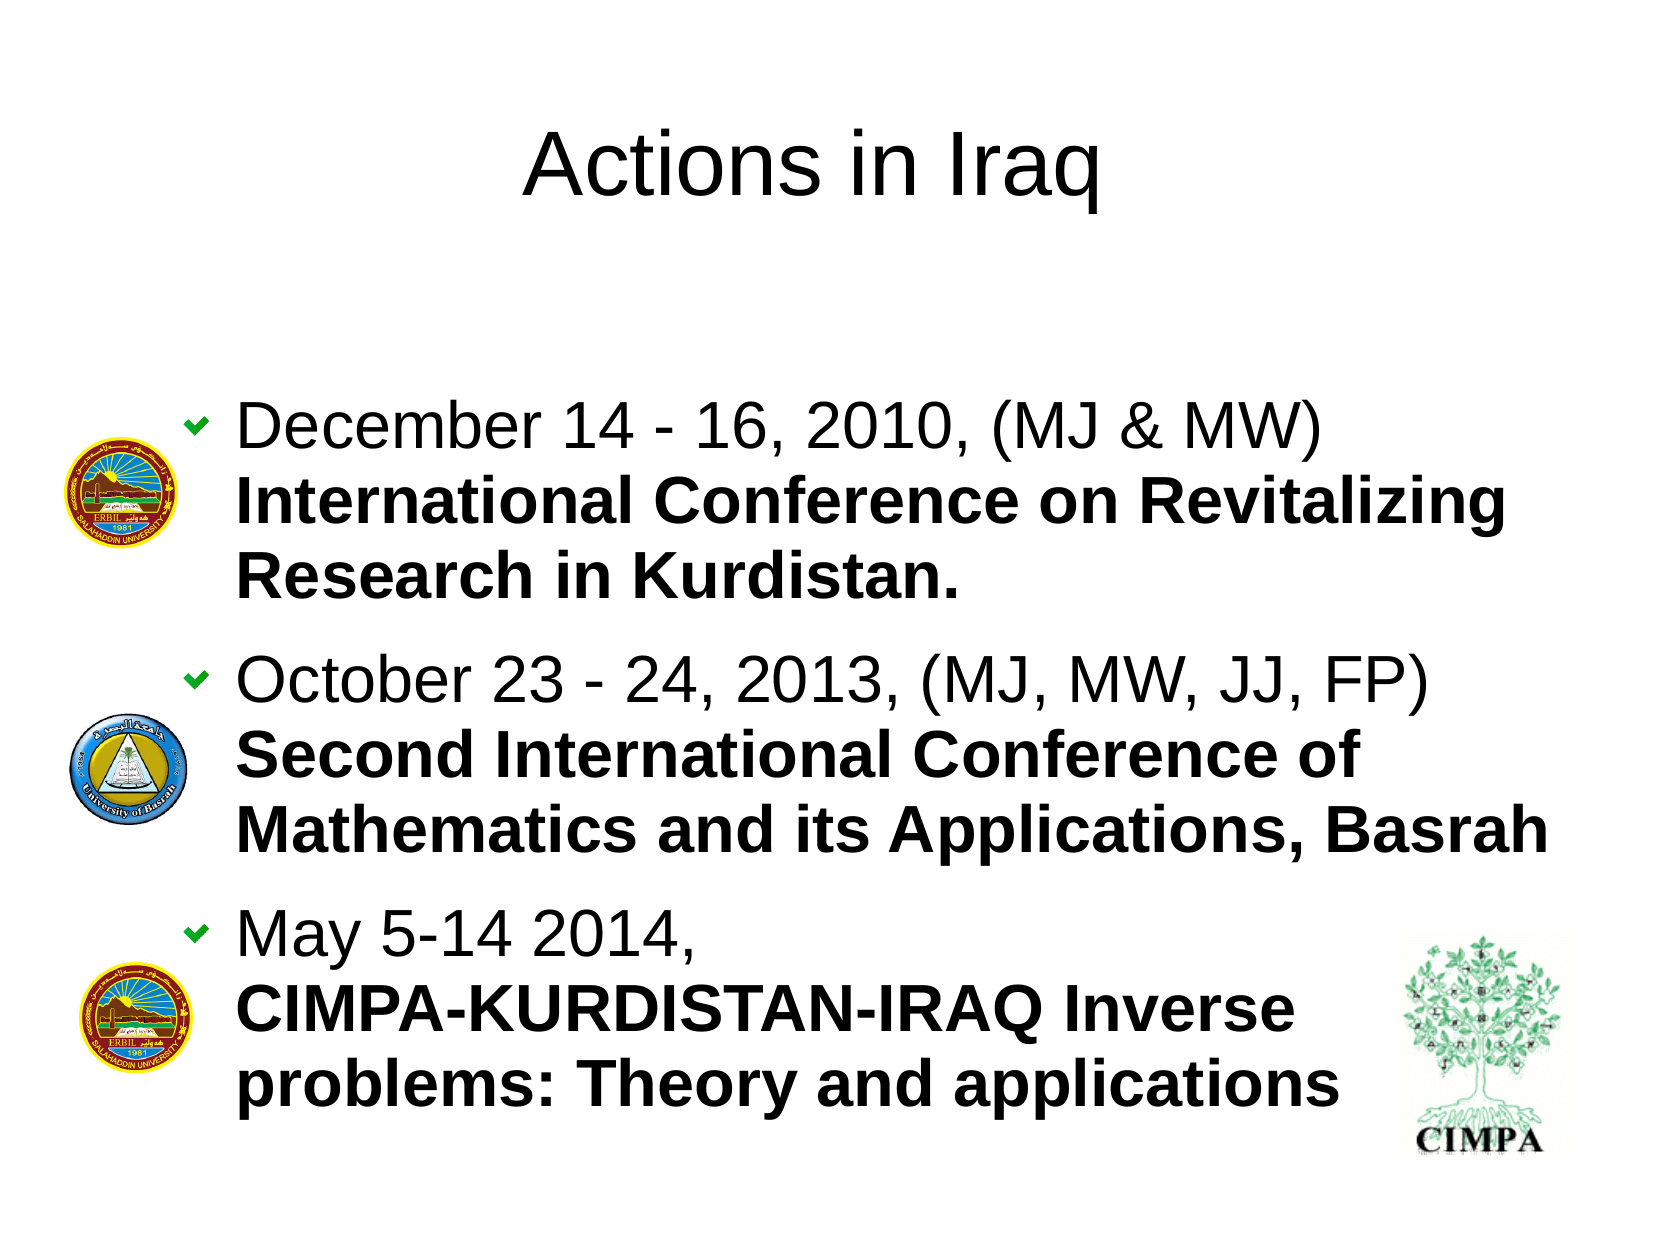

# Actions in Iraq
December 14 - 16, 2010, (MJ & MW)
International Conference on Revitalizing Research in Kurdistan.
October 23 - 24, 2013, (MJ, MW, JJ, FP)
Second International Conference of Mathematics and its Applications, Basrah
May 5-14 2014,
CIMPA-KURDISTAN-IRAQ Inverse problems: Theory and applications